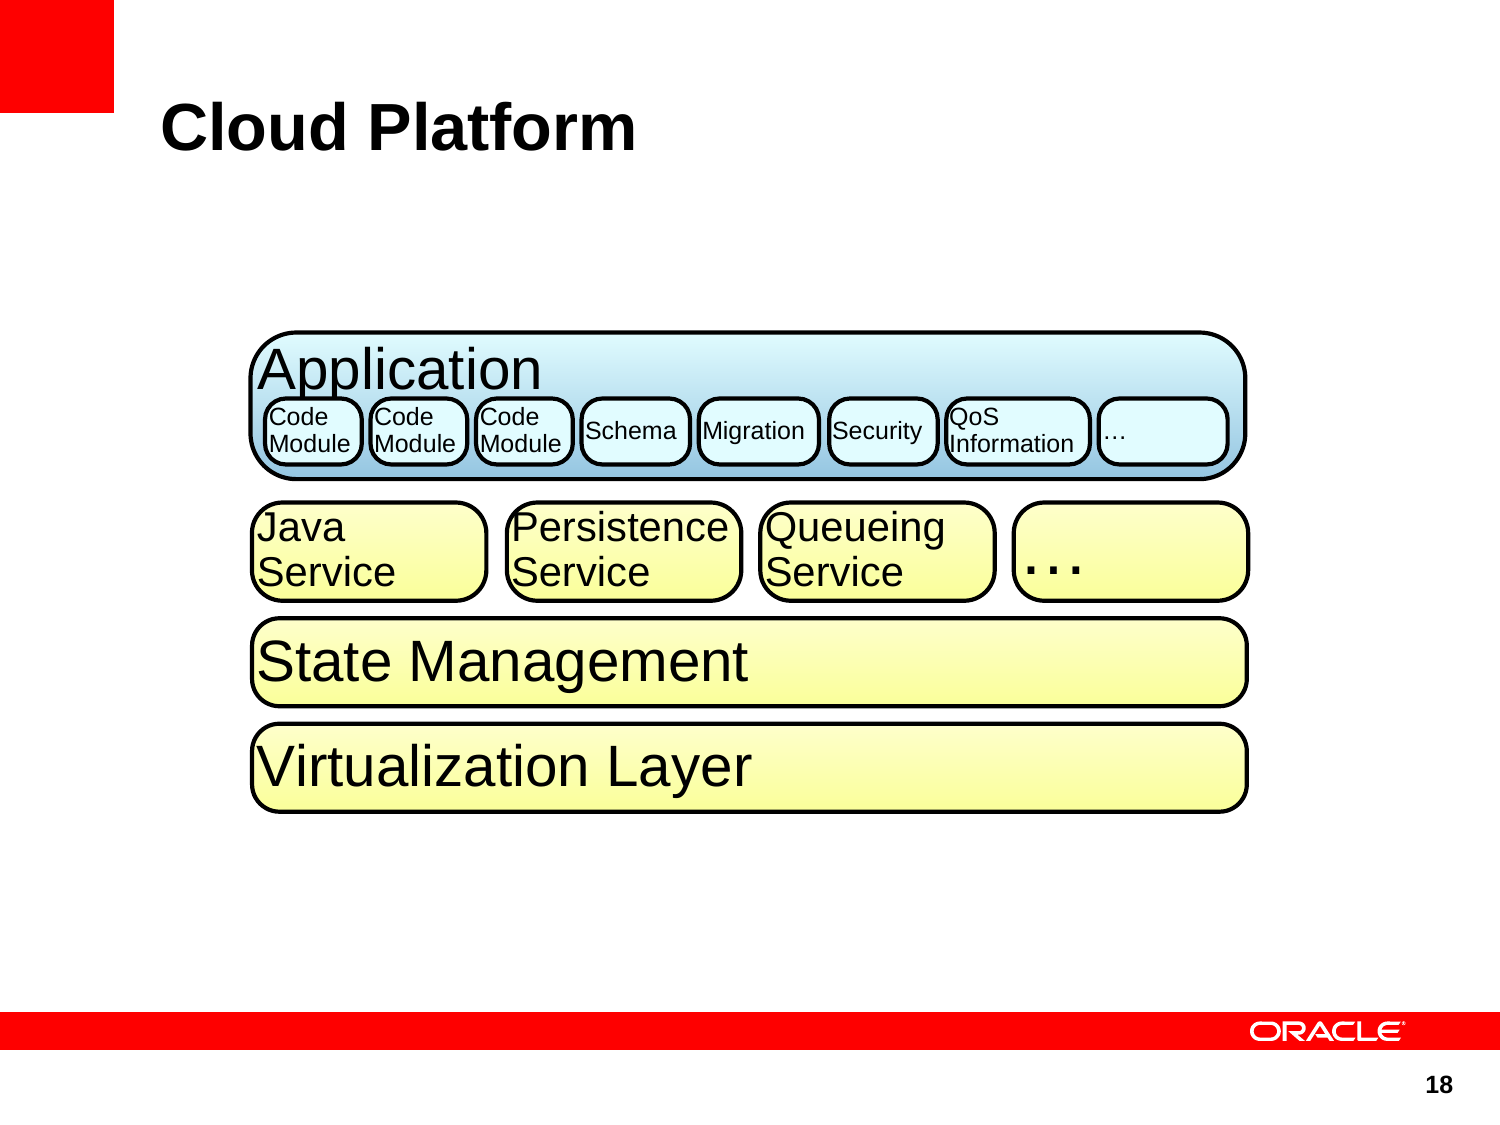

# Cloud Platform
Application
Code
Module
Code
Module
Code
Module
Schema
Migration
Security
QoS Information
…
Java
Service
Persistence
Service
Queueing
Service
…
State Management
Virtualization Layer